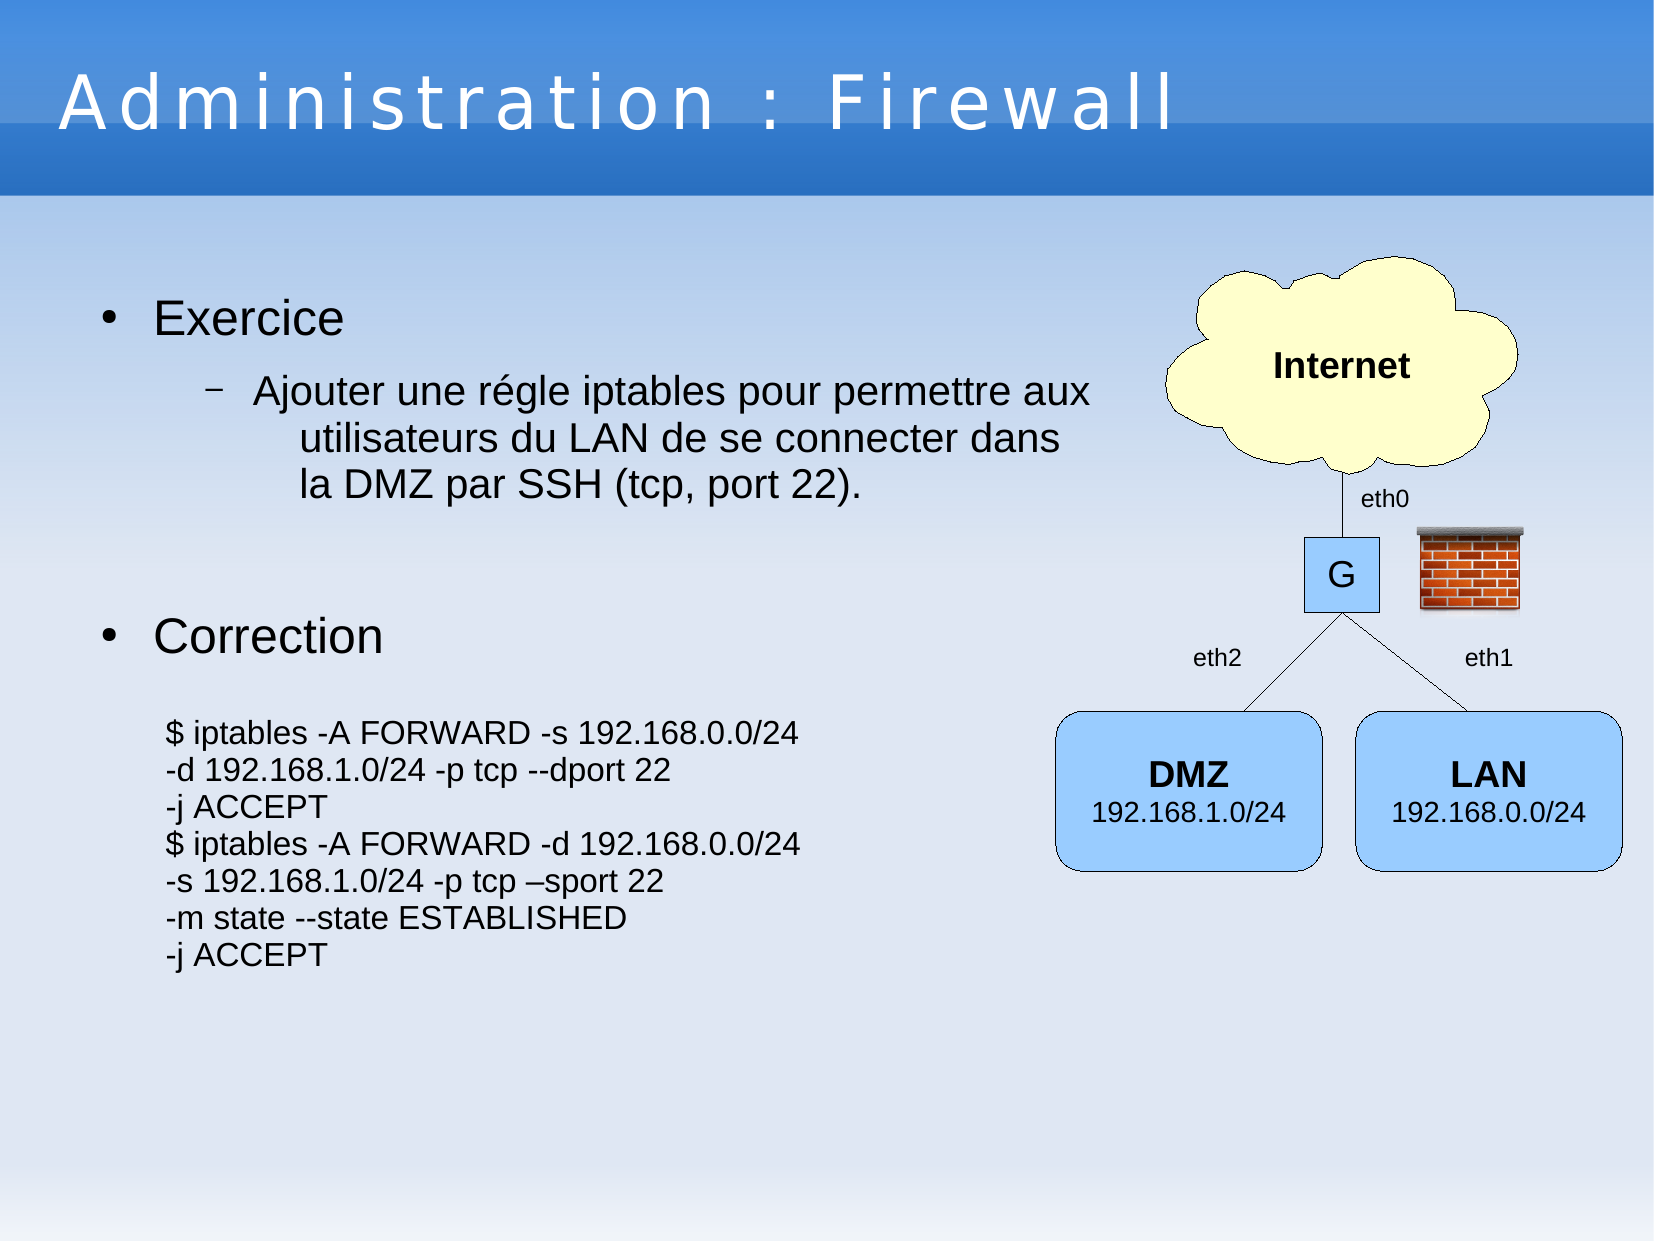

# Administration : Firewall
Internet
Exercice
Ajouter une régle iptables pour permettre aux
utilisateurs du LAN de se connecter dans
la DMZ par SSH (tcp, port 22).
Correction
eth0
G
eth2
eth1
$ iptables -A FORWARD -s 192.168.0.0/24
-d 192.168.1.0/24 -p tcp --dport 22
-j ACCEPT
$ iptables -A FORWARD -d 192.168.0.0/24
-s 192.168.1.0/24 -p tcp –sport 22
-m state --state ESTABLISHED
-j ACCEPT
DMZ
192.168.1.0/24
LAN
192.168.0.0/24